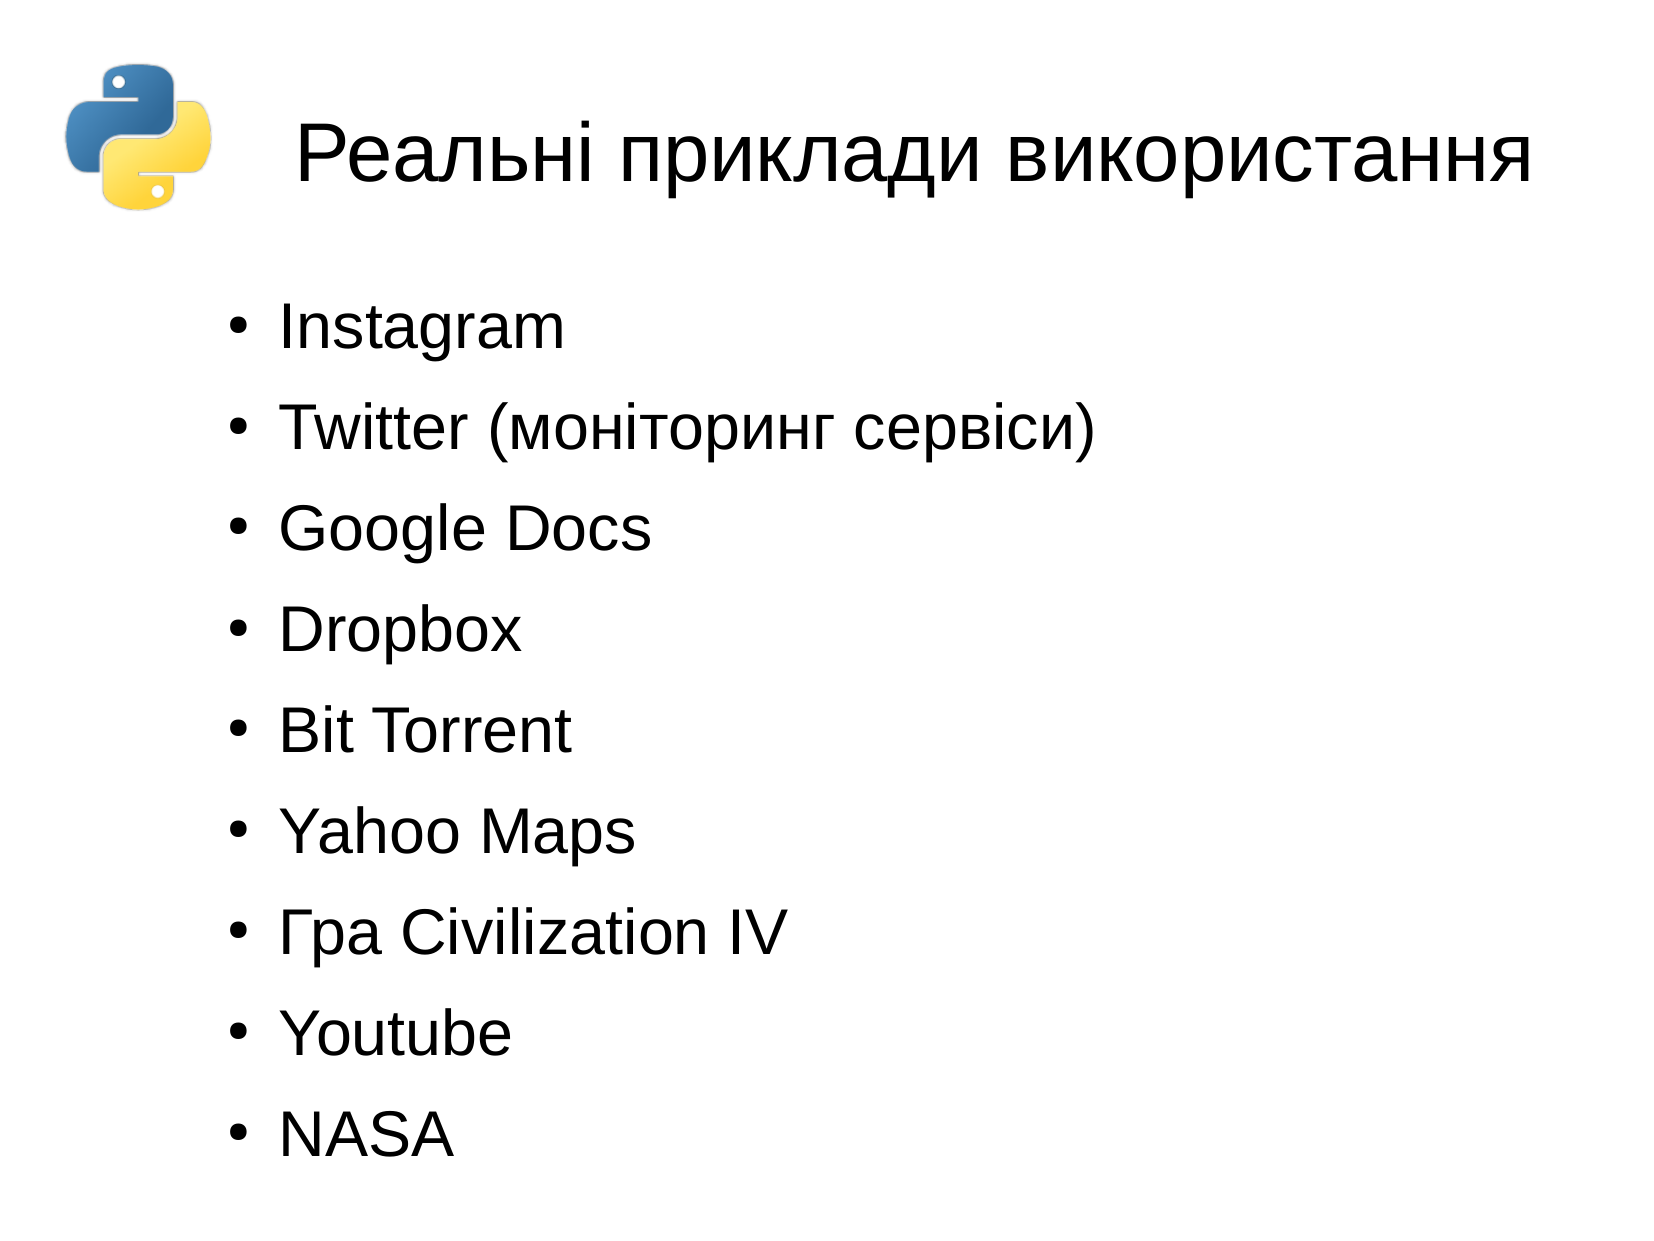

# Реальні приклади використання
Instagram
Twitter (моніторинг сервіси)
Google Docs
Dropbox
Bit Torrent
Yahoo Maps
Гра Civilization IV
Youtube
NASA